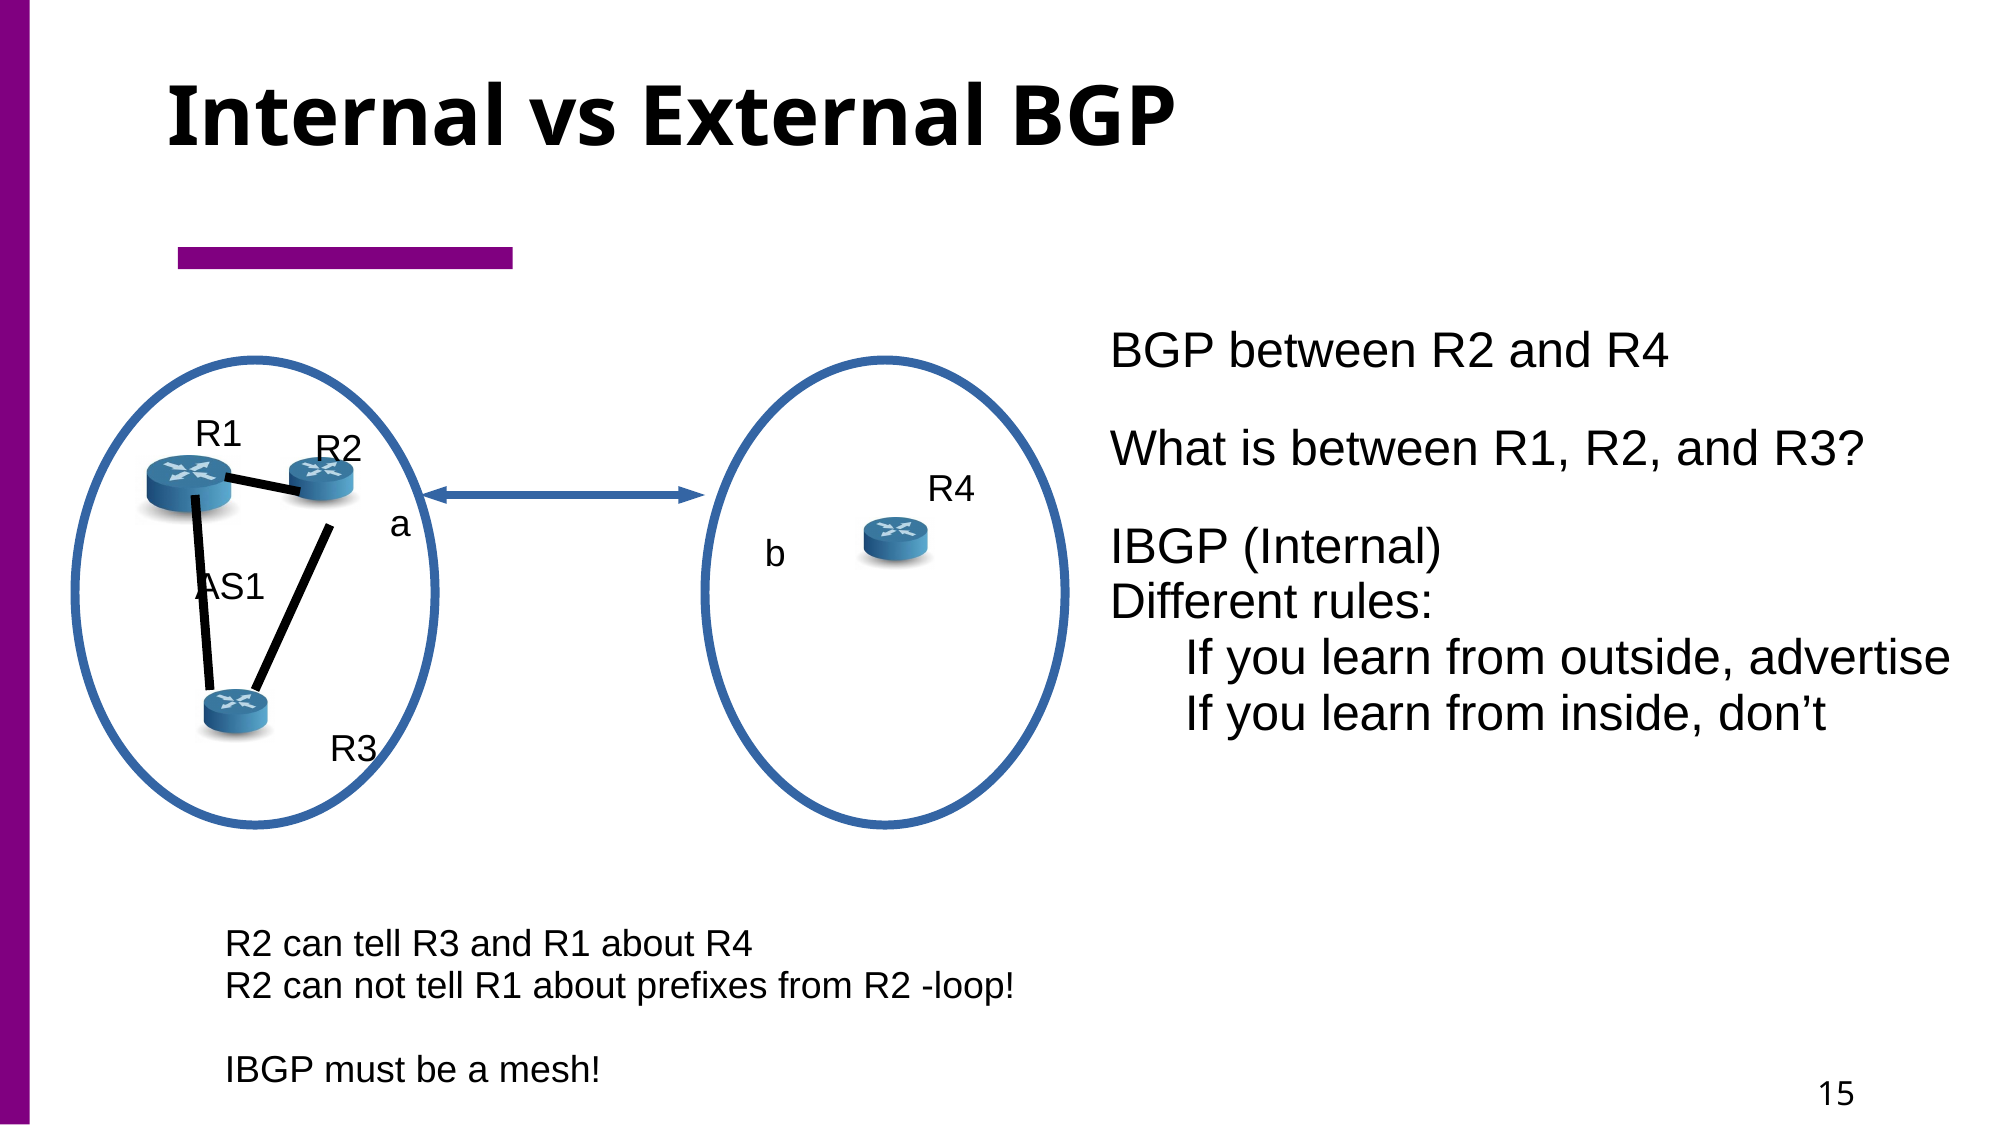

# Internal vs External BGP
BGP between R2 and R4
What is between R1, R2, and R3?
IBGP (Internal)
Different rules:
	If you learn from outside, advertise
	If you learn from inside, don’t
R1
R2
R4
a
b
AS1
R3
R2 can tell R3 and R1 about R4
R2 can not tell R1 about prefixes from R2 -loop!
IBGP must be a mesh!